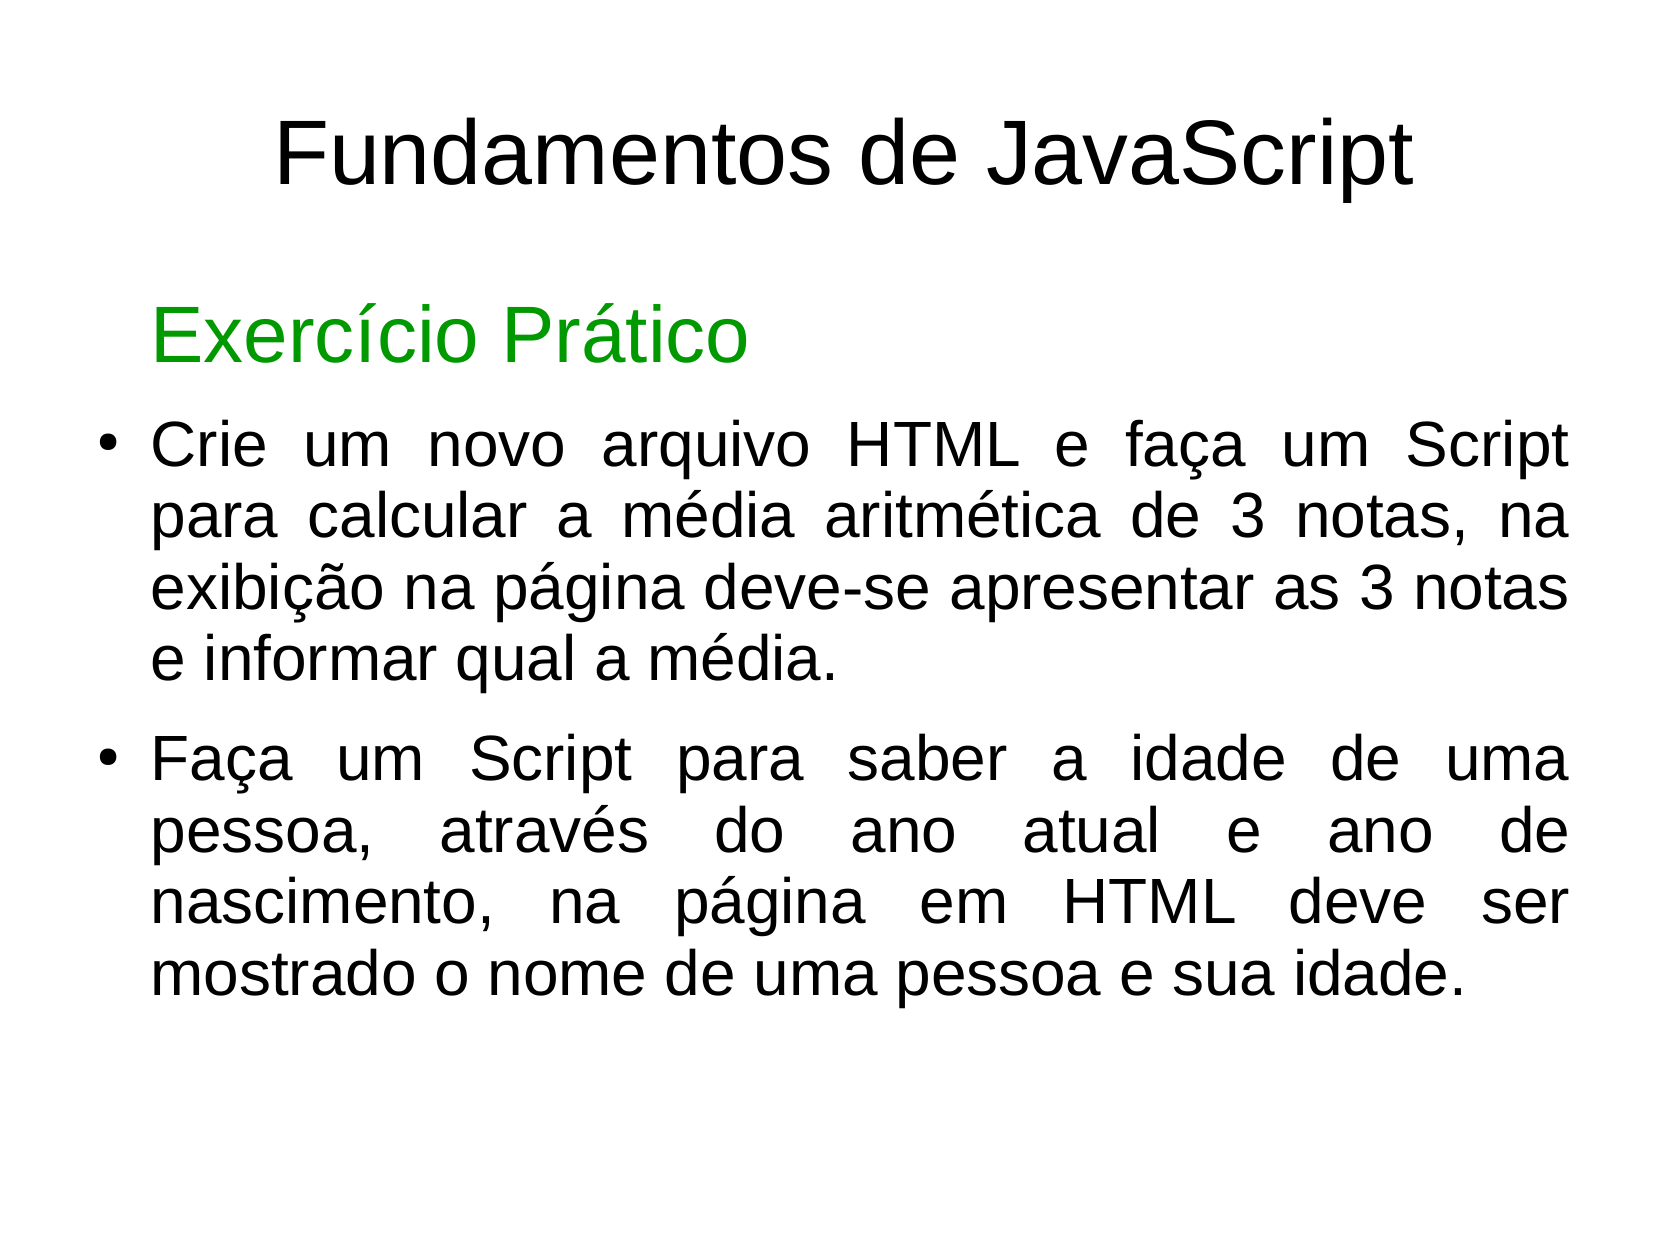

# Fundamentos de JavaScript
Exercício Prático
Crie um novo arquivo HTML e faça um Script para calcular a média aritmética de 3 notas, na exibição na página deve-se apresentar as 3 notas e informar qual a média.
Faça um Script para saber a idade de uma pessoa, através do ano atual e ano de nascimento, na página em HTML deve ser mostrado o nome de uma pessoa e sua idade.